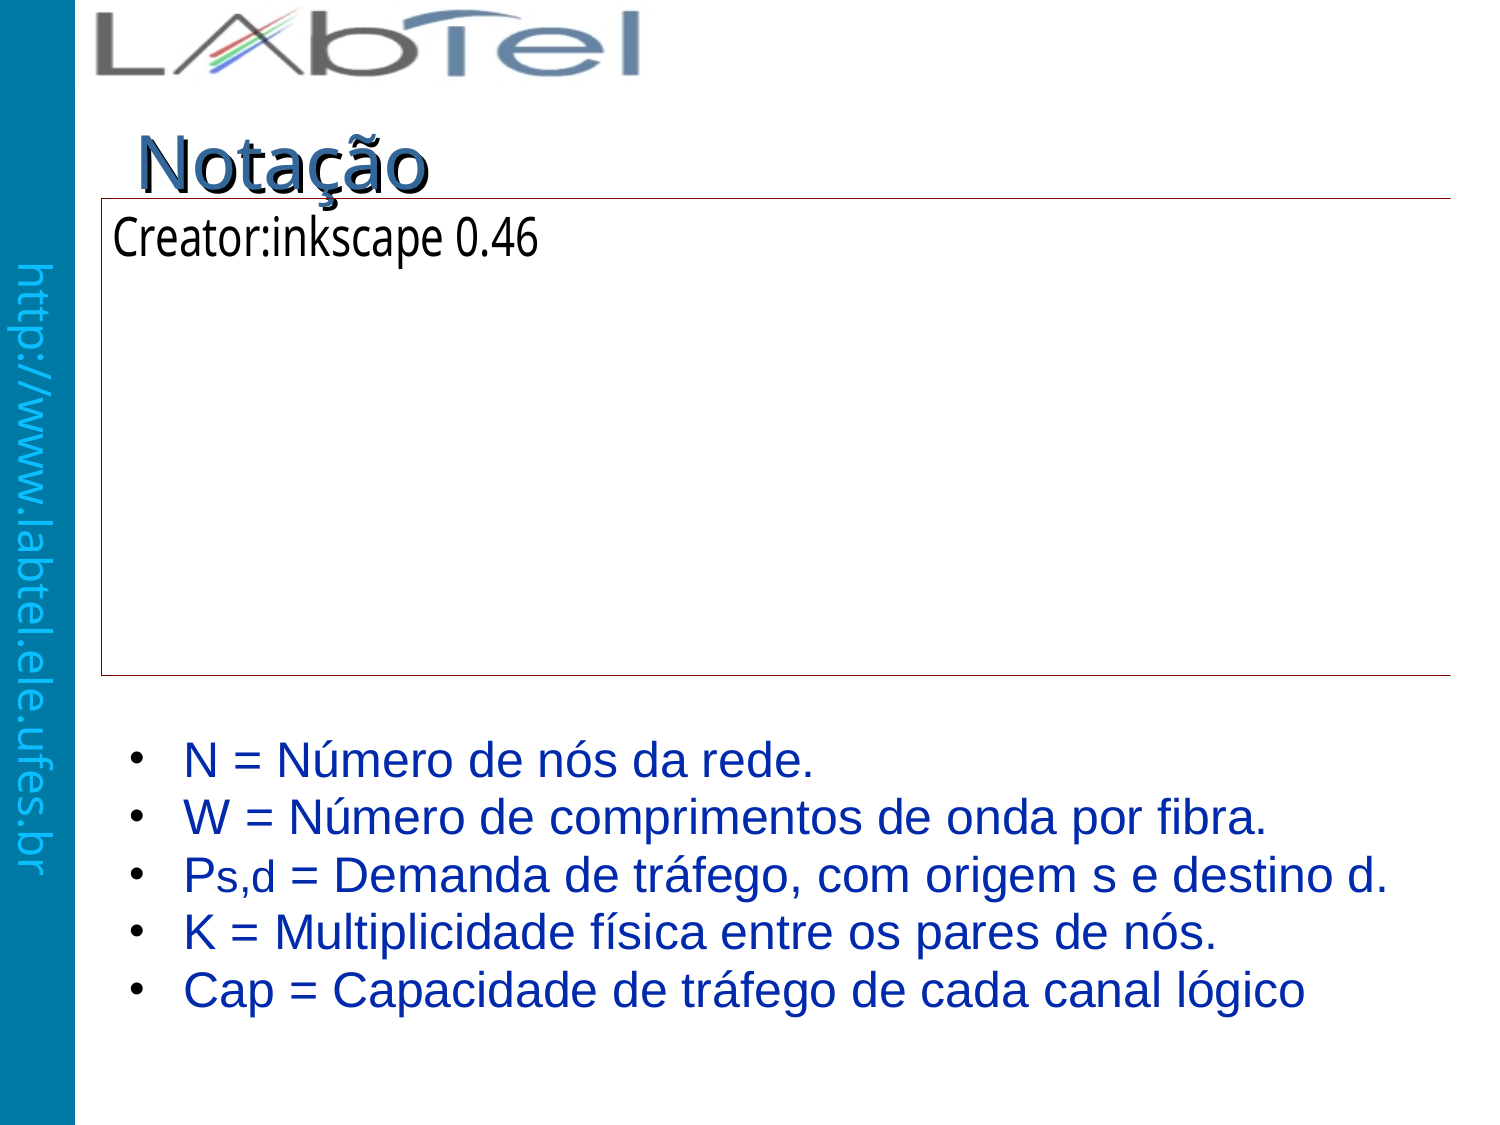

# Notação
N = Número de nós da rede.
W = Número de comprimentos de onda por fibra.
Ps,d = Demanda de tráfego, com origem s e destino d.
K = Multiplicidade física entre os pares de nós.
Cap = Capacidade de tráfego de cada canal lógico